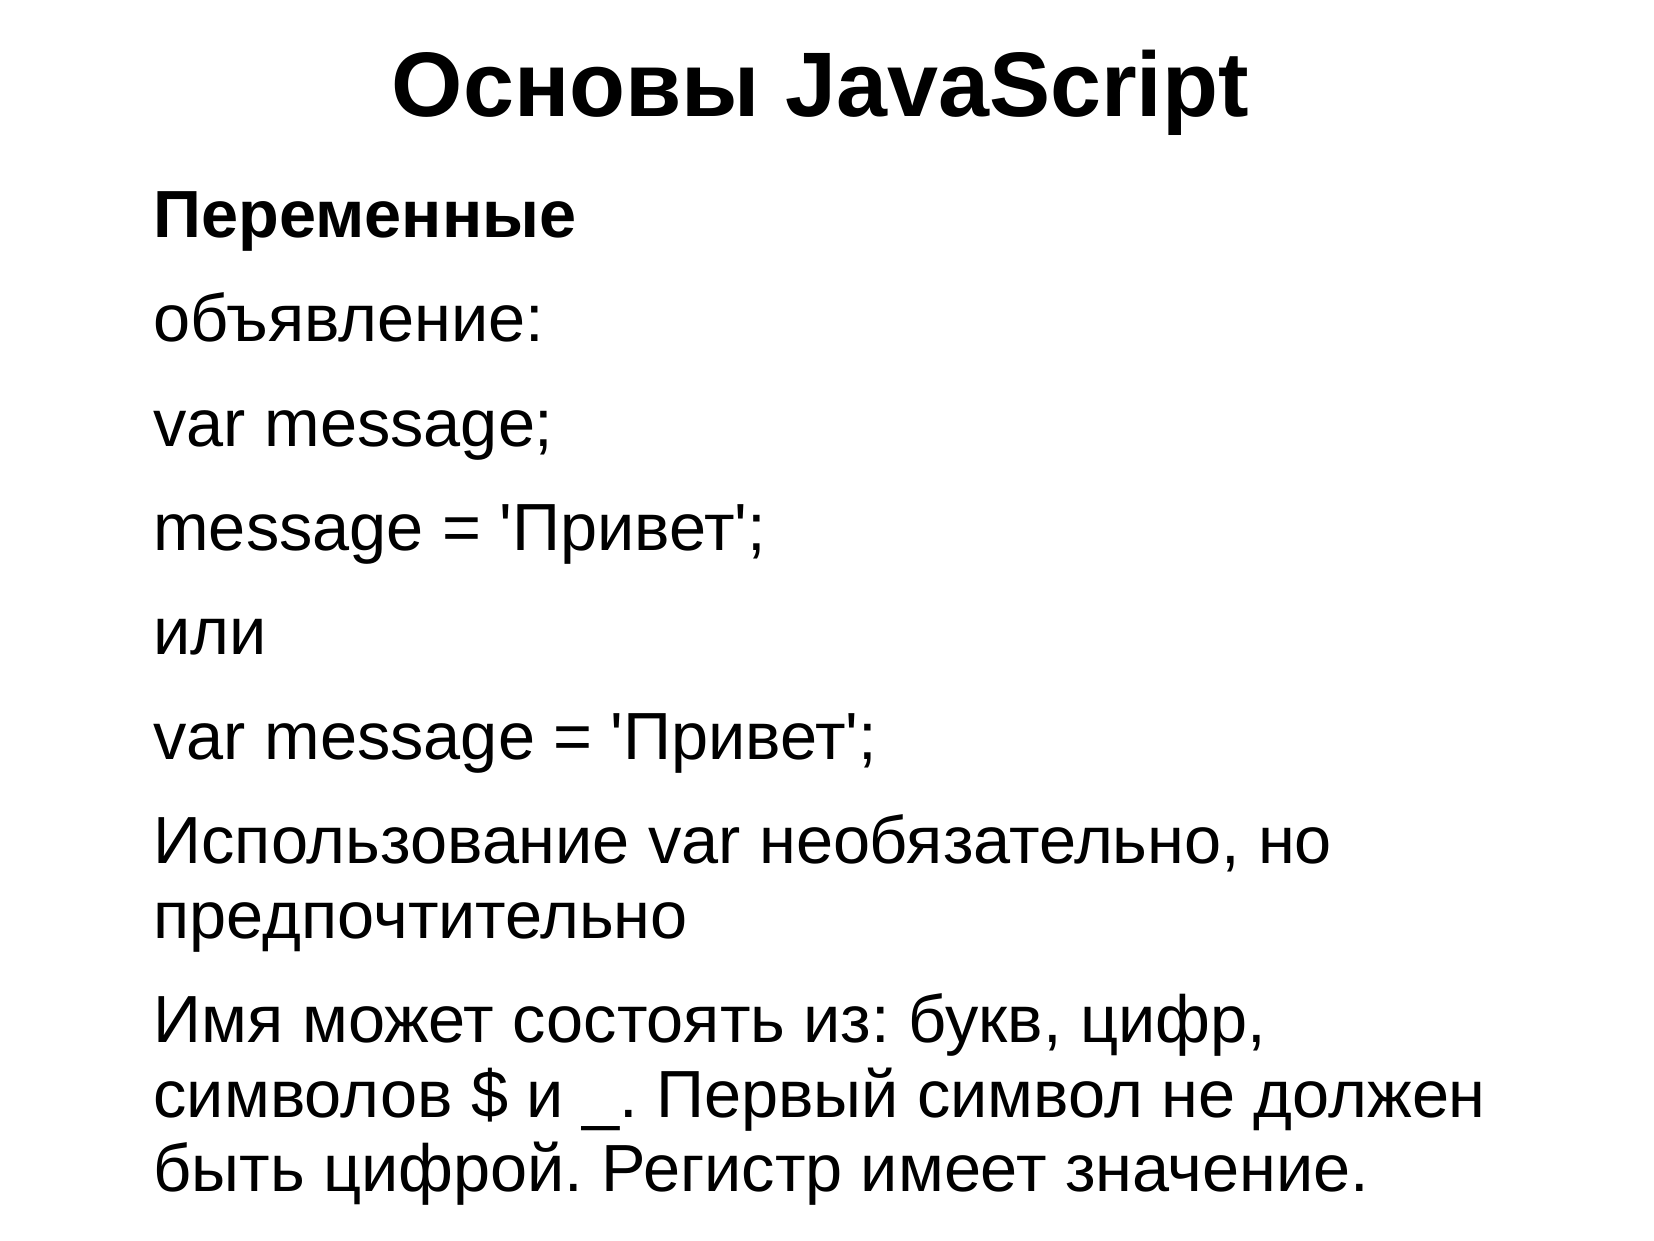

# Основы JavaScript
Переменные
объявление:
var message;
message = 'Привет';
или
var message = 'Привет';
Использование var необязательно, но предпочтительно
Имя может состоять из: букв, цифр, символов $ и _. Первый символ не должен быть цифрой. Регистр имеет значение.